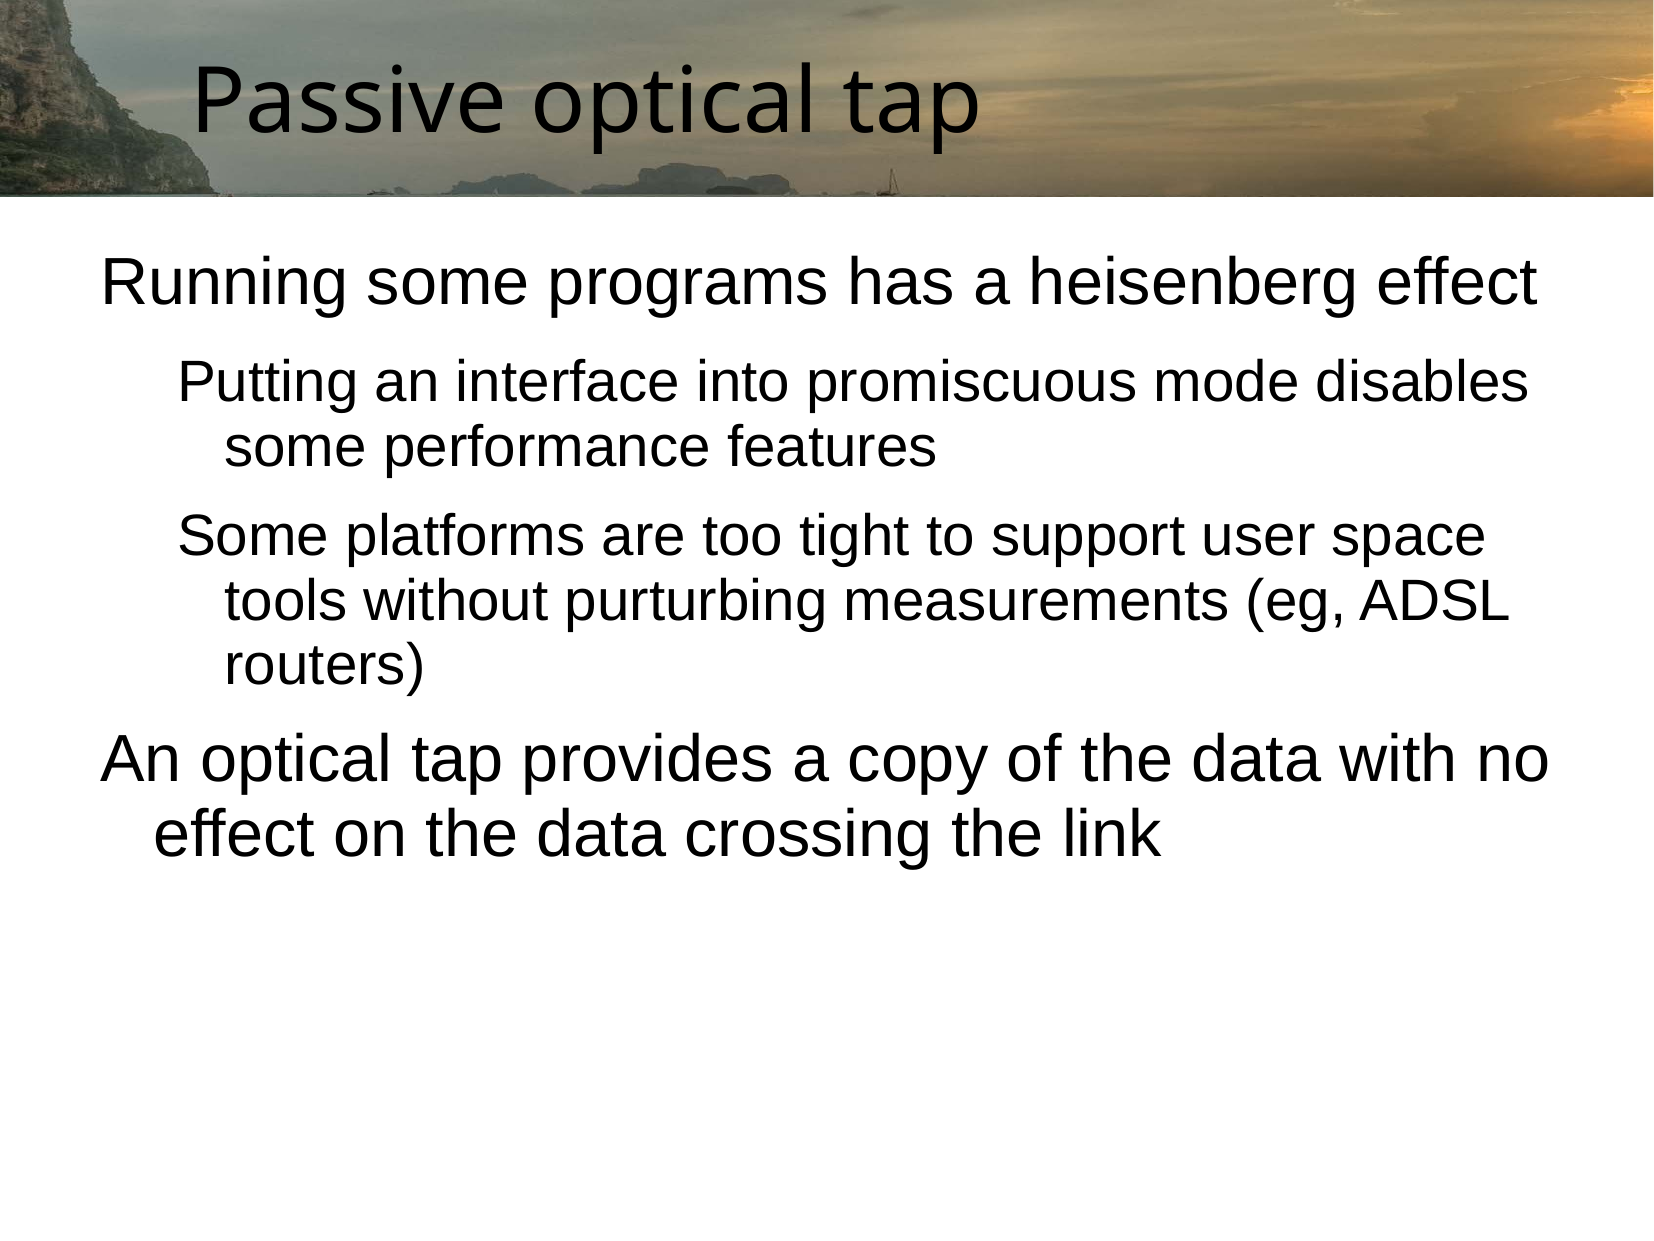

# Passive optical tap
Running some programs has a heisenberg effect
Putting an interface into promiscuous mode disables some performance features
Some platforms are too tight to support user space tools without purturbing measurements (eg, ADSL routers)
An optical tap provides a copy of the data with no effect on the data crossing the link